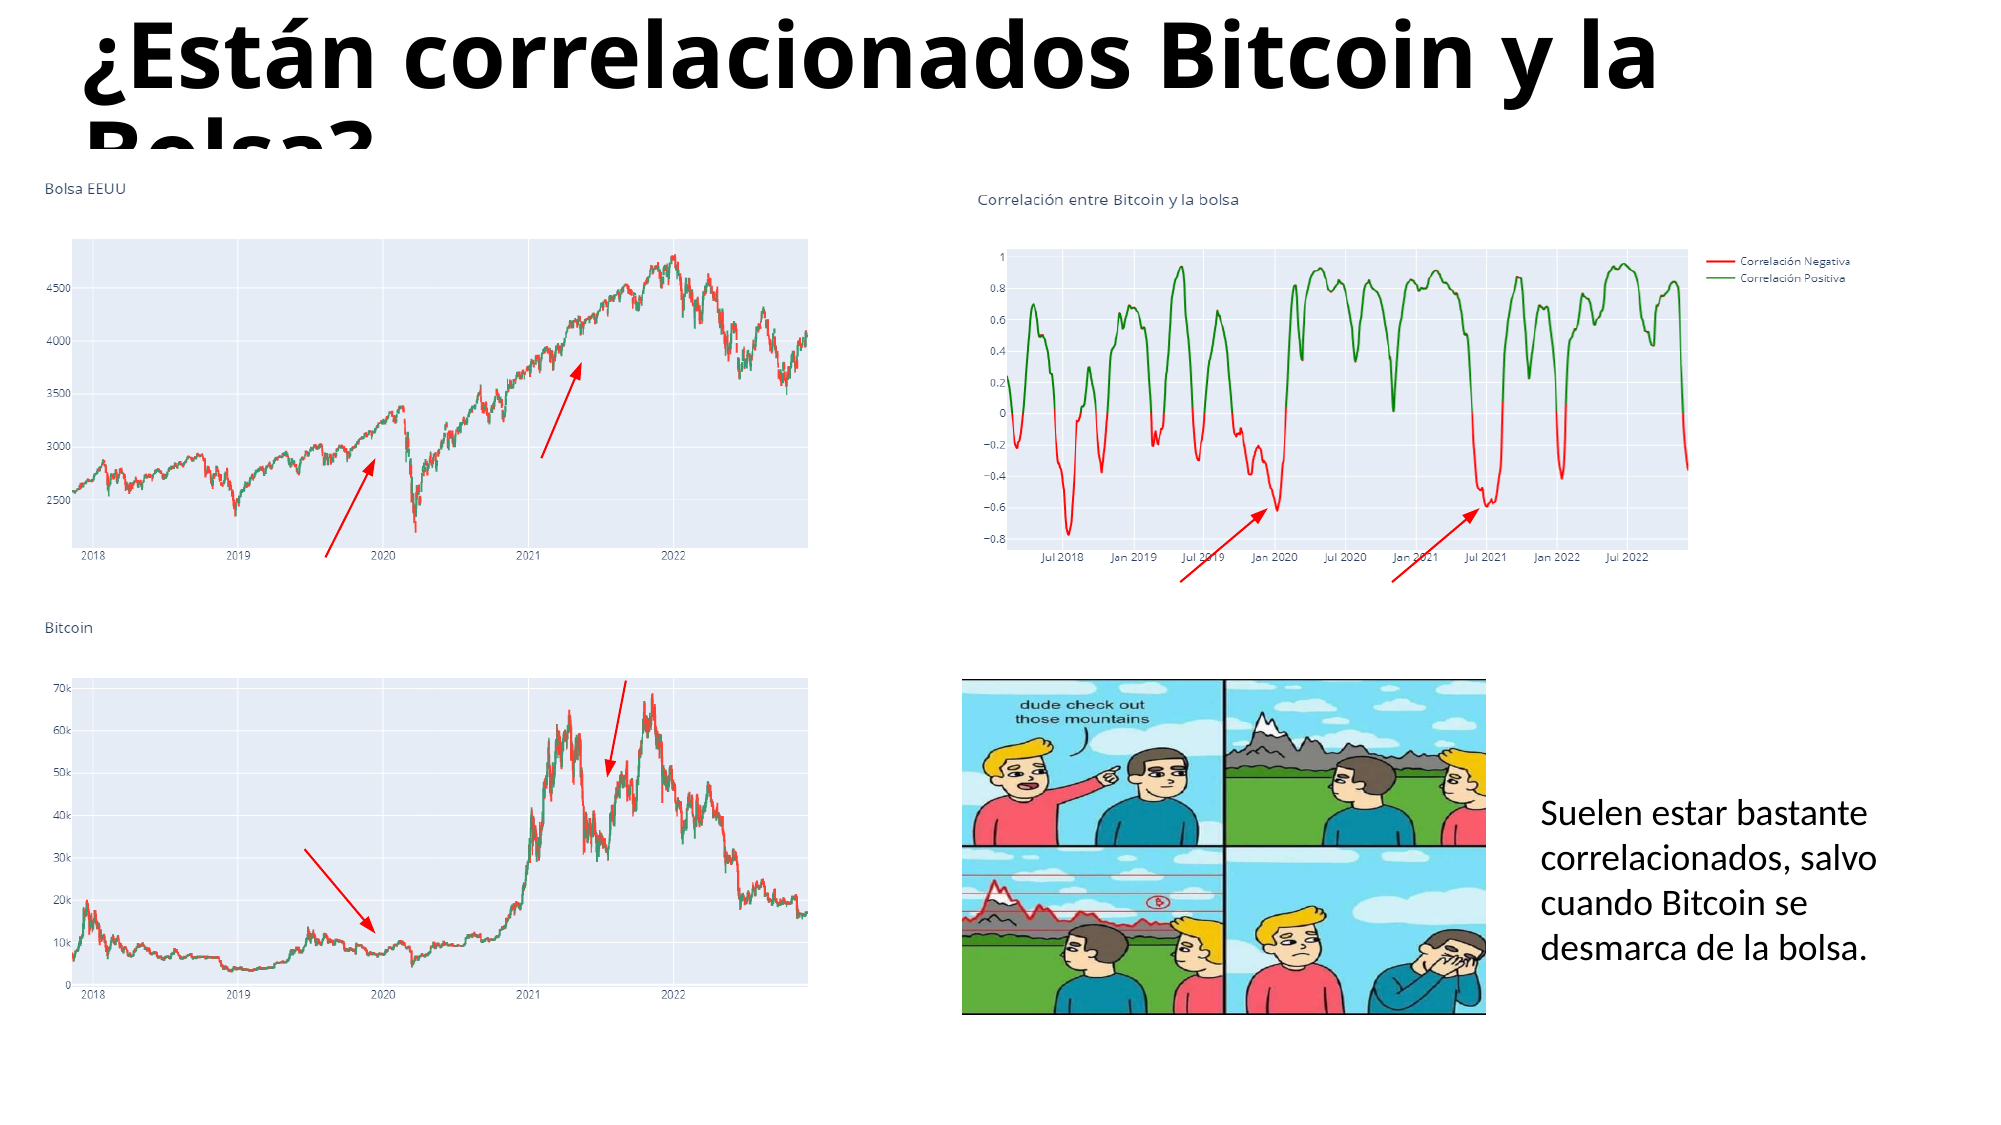

# ¿Están correlacionados Bitcoin y la Bolsa?
Suelen estar bastante correlacionados, salvo cuando Bitcoin se desmarca de la bolsa.